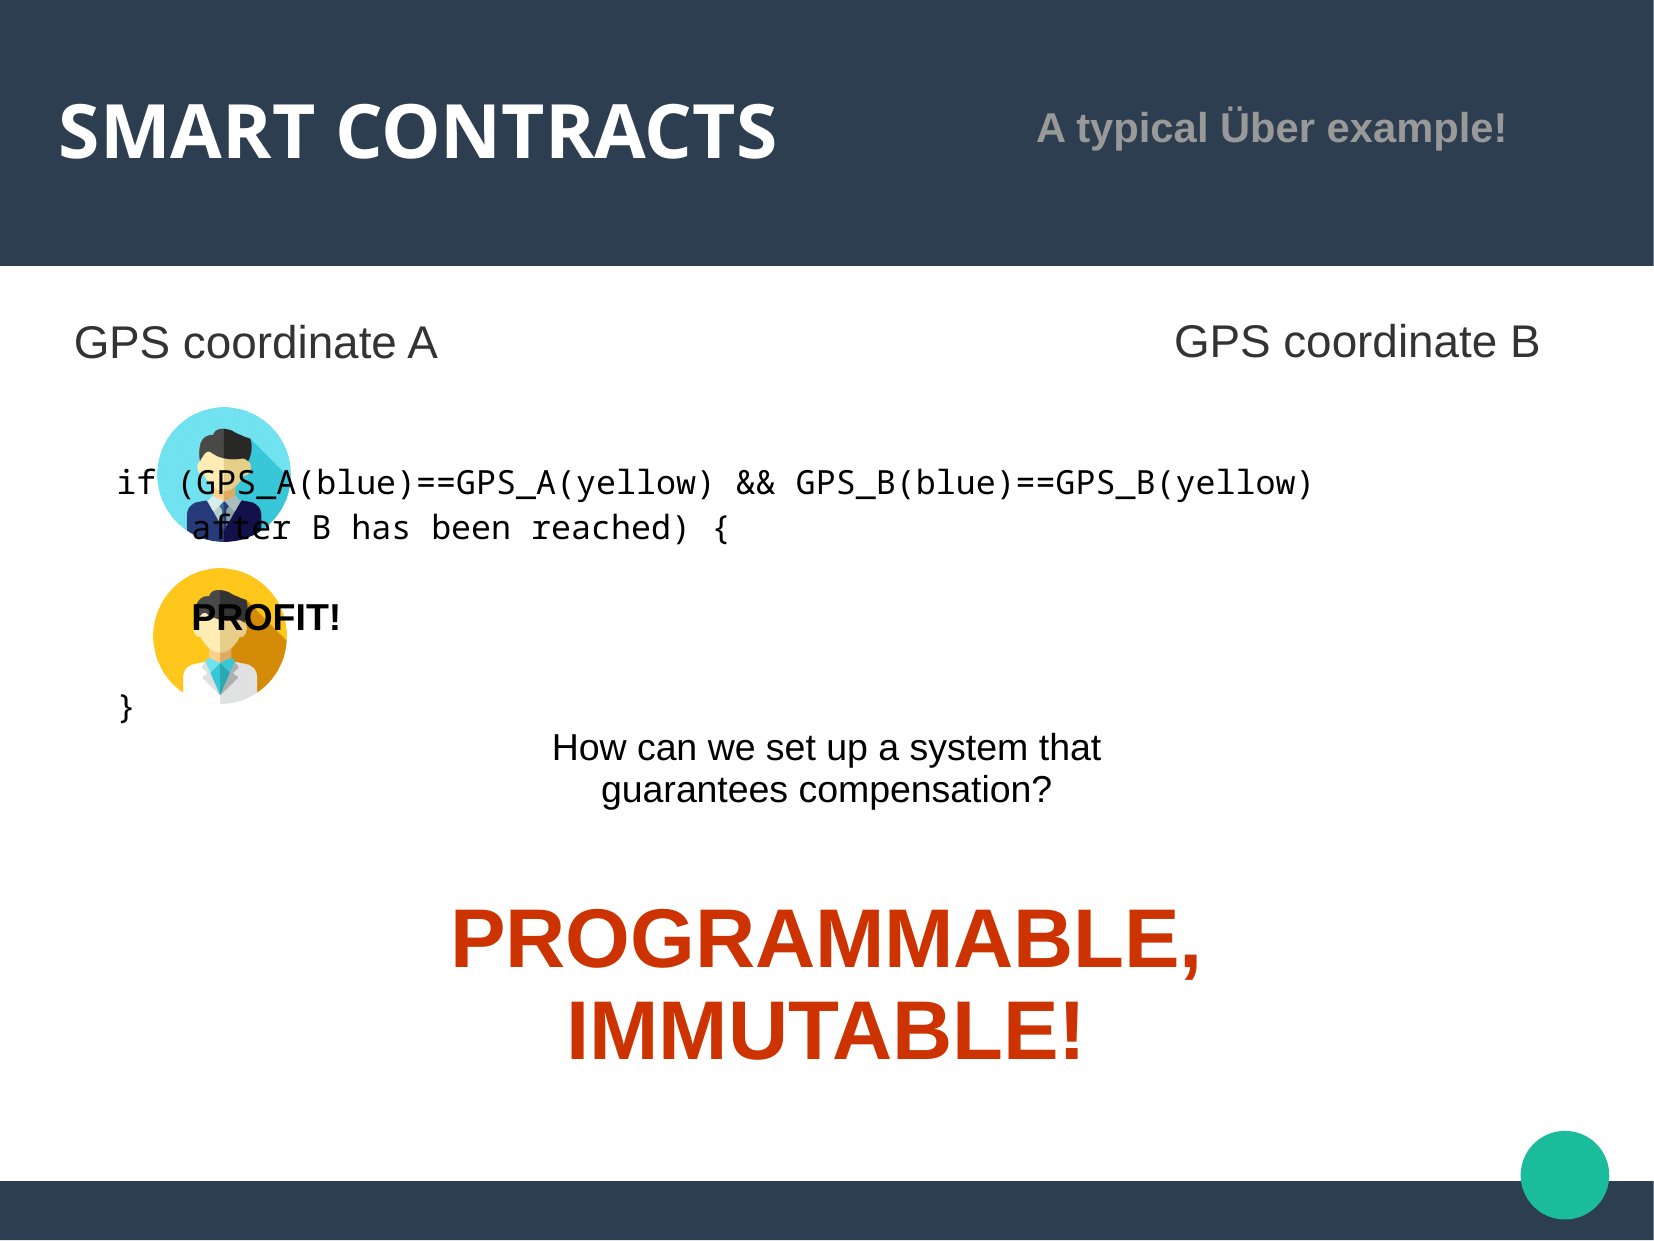

# SMART CONTRACTS
A typical Über example!
GPS coordinate B
GPS coordinate A
if (GPS_A(blue)==GPS_A(yellow) && GPS_B(blue)==GPS_B(yellow)
	after B has been reached) {
	PROFIT!
}
How can we set up a system that guarantees compensation?
PROGRAMMABLE, IMMUTABLE!